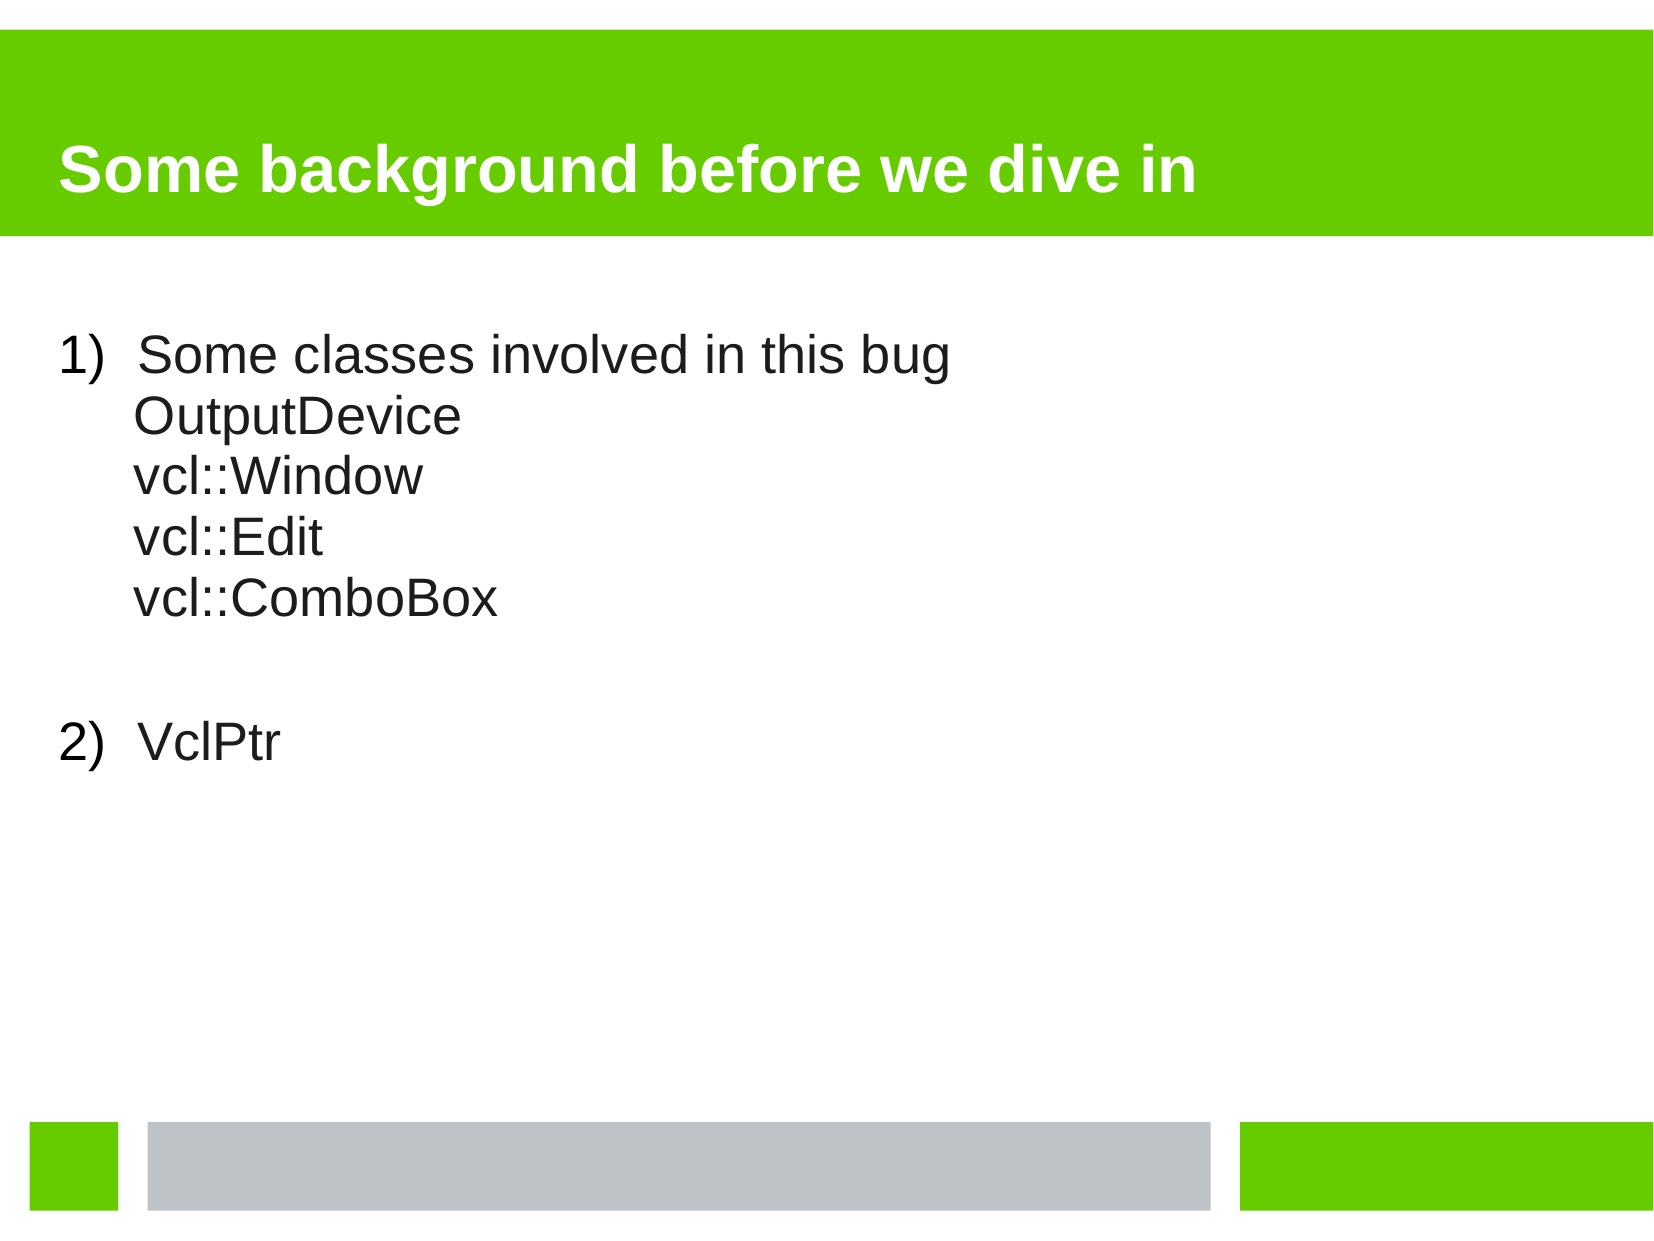

# Some background before we dive in
 Some classes involved in this bug
	OutputDevice
 vcl::Window
 vcl::Edit
 vcl::ComboBox
 VclPtr